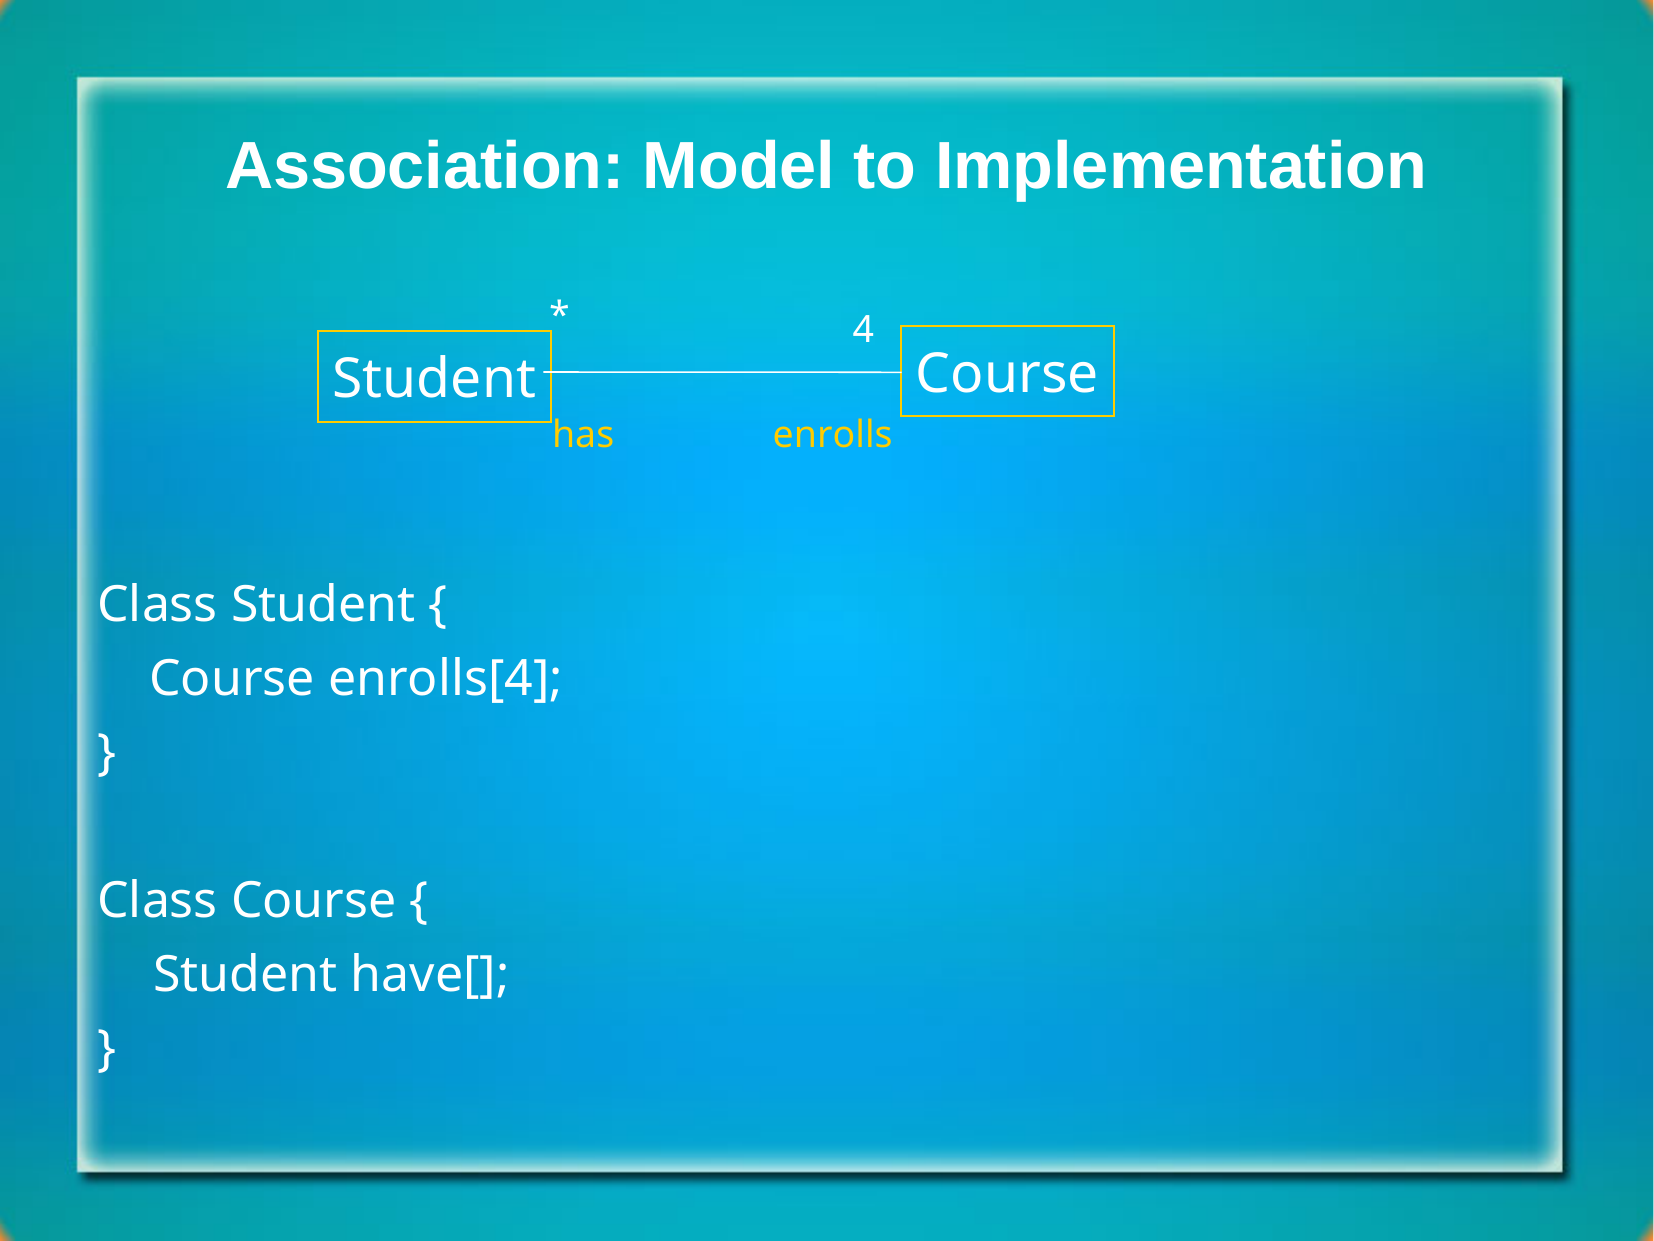

# Association: Model to Implementation
*
4
Course
Student
has
enrolls
Class Student {
 Course enrolls[4];
}
Class Course {
	Student have[];
}